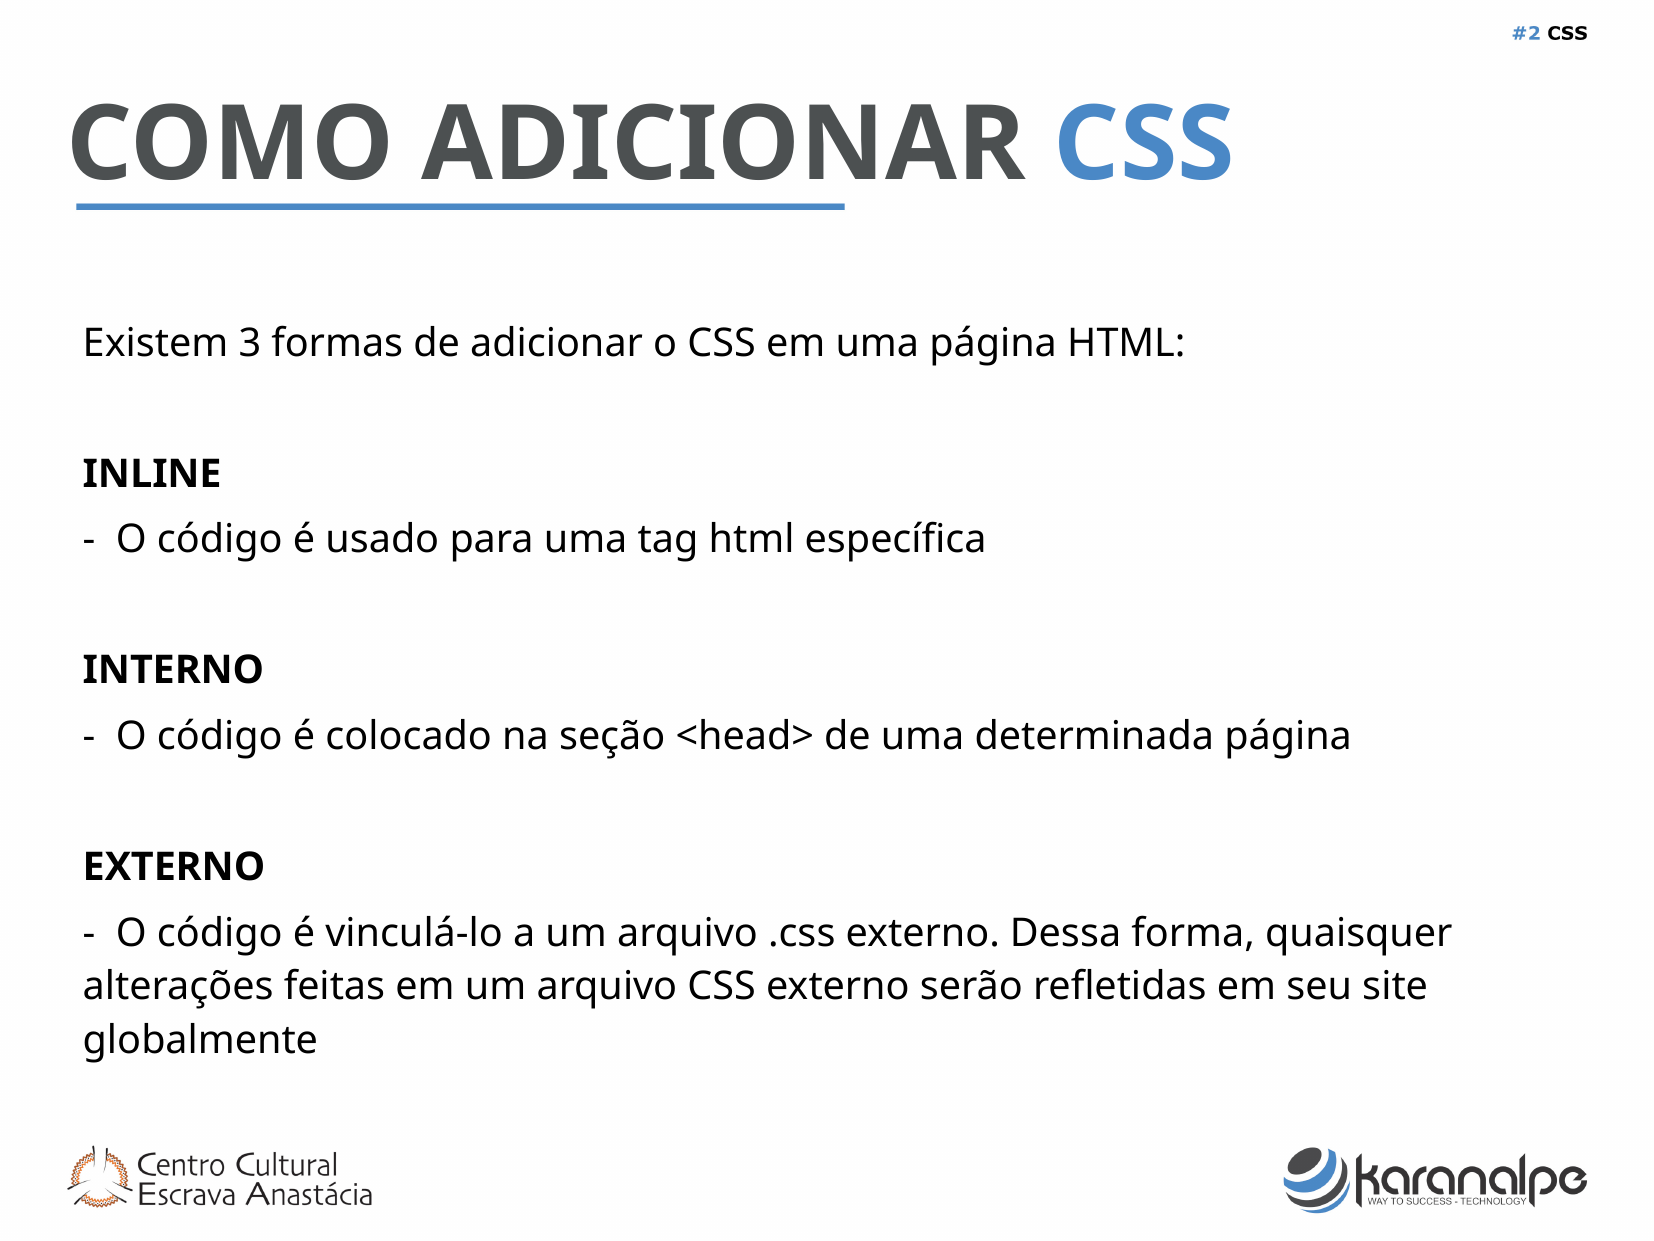

COMO ADICIONAR CSS
# Existem 3 formas de adicionar o CSS em uma página HTML:
INLINE
- O código é usado para uma tag html específica
INTERNO
- O código é colocado na seção <head> de uma determinada página
EXTERNO
- O código é vinculá-lo a um arquivo .css externo. Dessa forma, quaisquer alterações feitas em um arquivo CSS externo serão refletidas em seu site globalmente